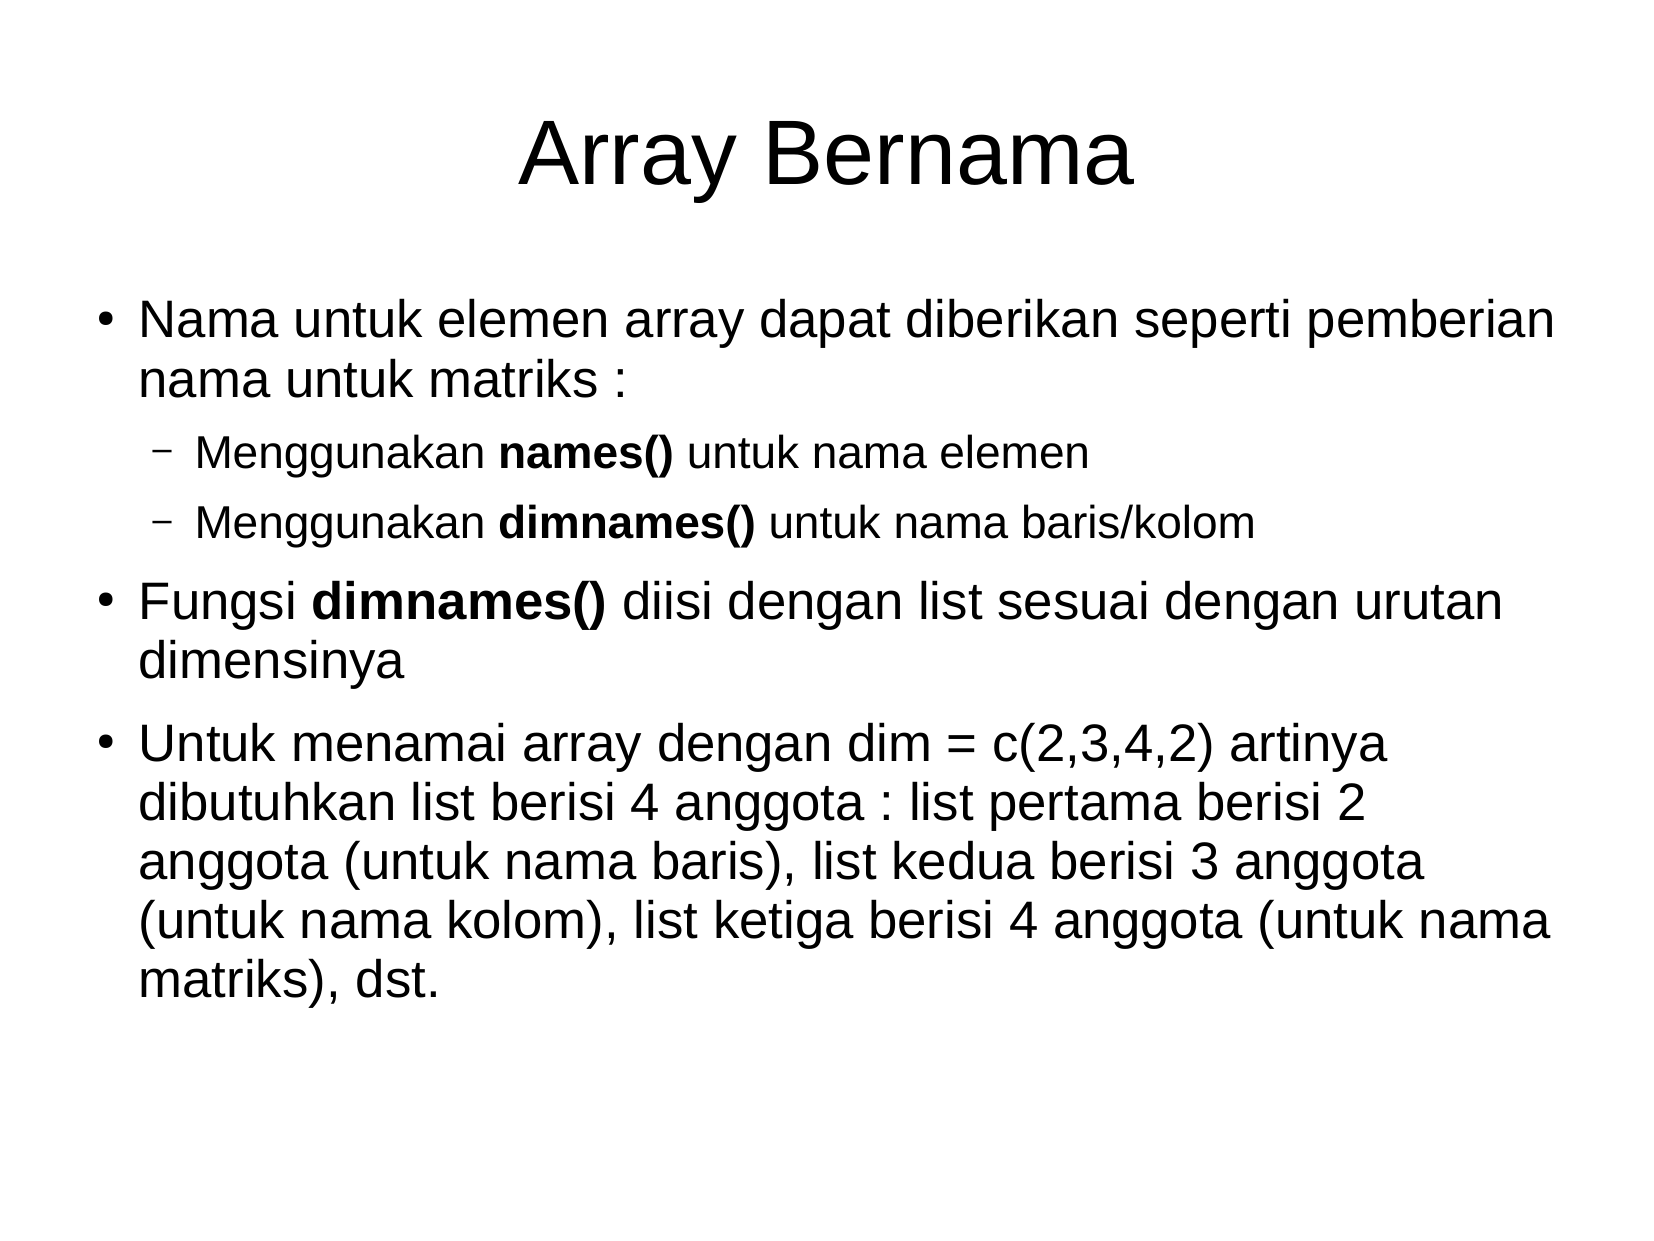

# Array Bernama
Nama untuk elemen array dapat diberikan seperti pemberian nama untuk matriks :
Menggunakan names() untuk nama elemen
Menggunakan dimnames() untuk nama baris/kolom
Fungsi dimnames() diisi dengan list sesuai dengan urutan dimensinya
Untuk menamai array dengan dim = c(2,3,4,2) artinya dibutuhkan list berisi 4 anggota : list pertama berisi 2 anggota (untuk nama baris), list kedua berisi 3 anggota (untuk nama kolom), list ketiga berisi 4 anggota (untuk nama matriks), dst.